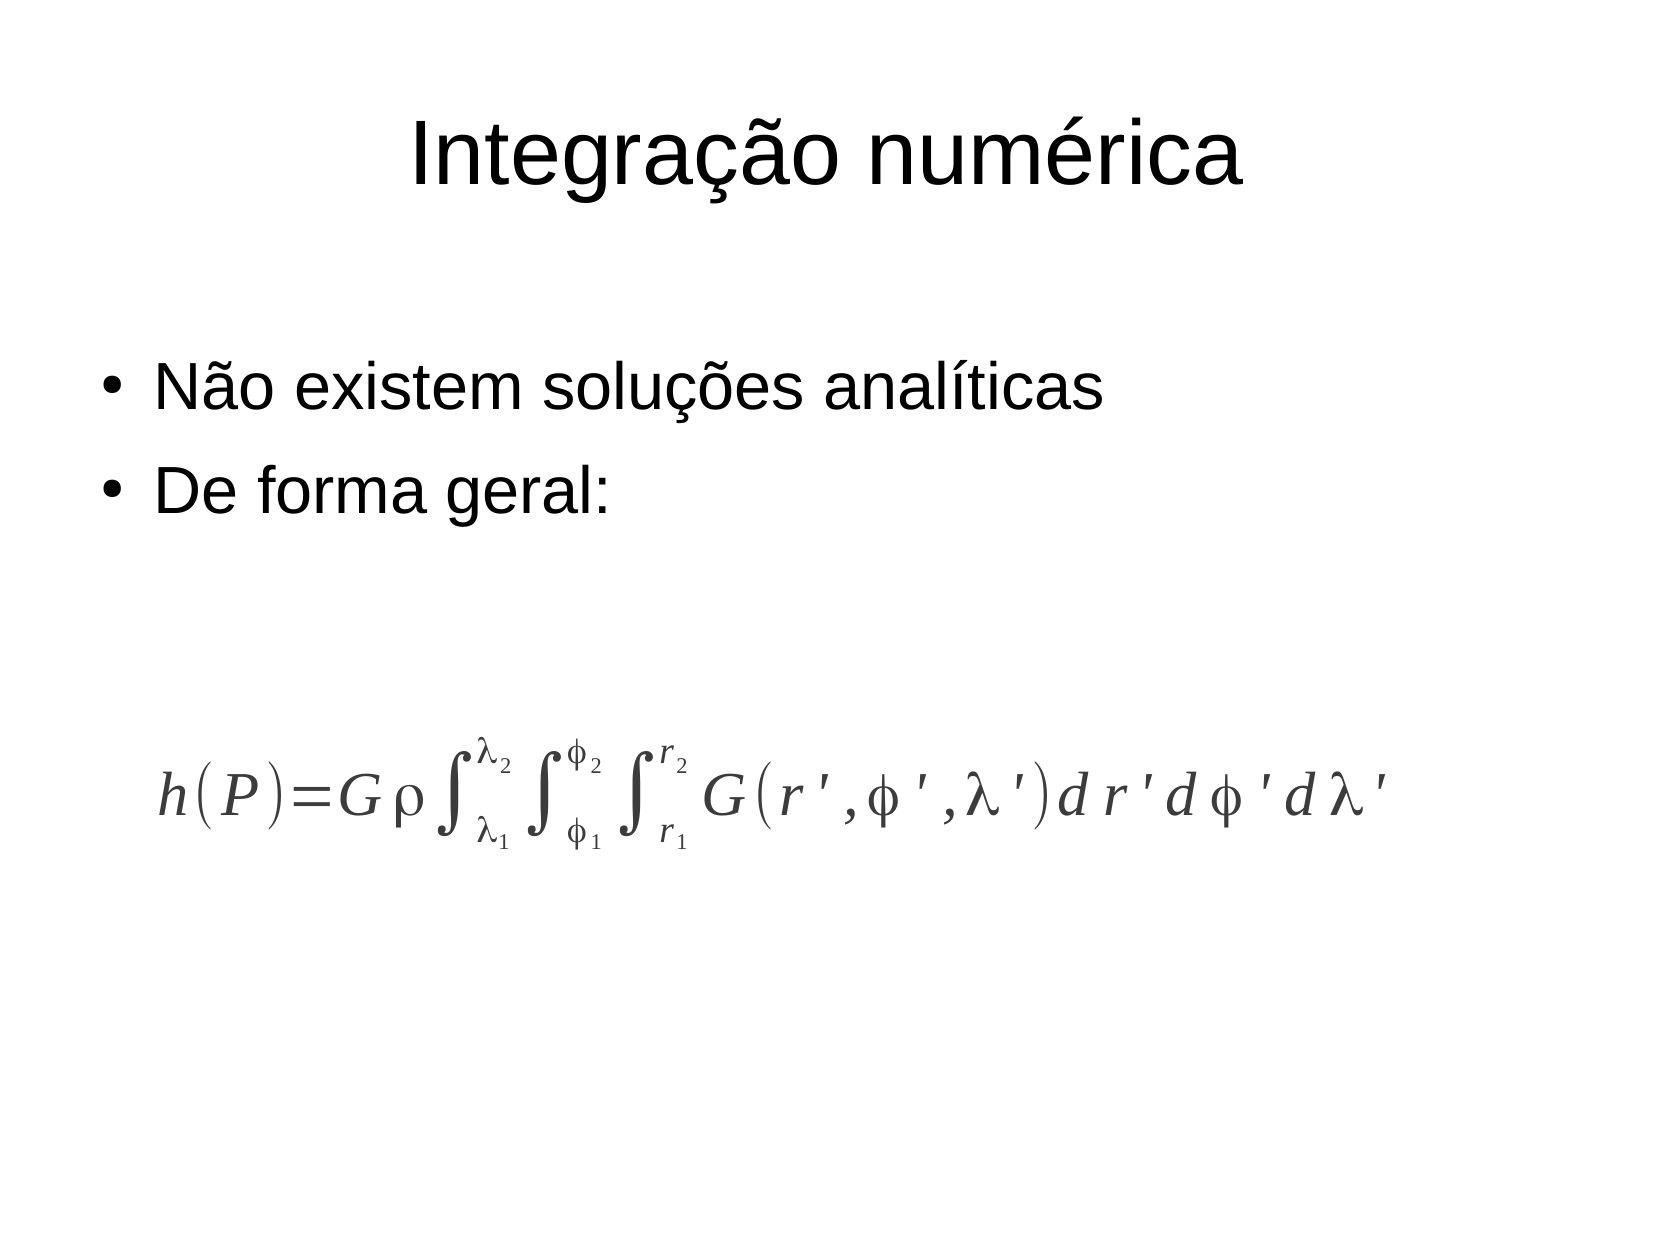

# Integração numérica
Não existem soluções analíticas
De forma geral: